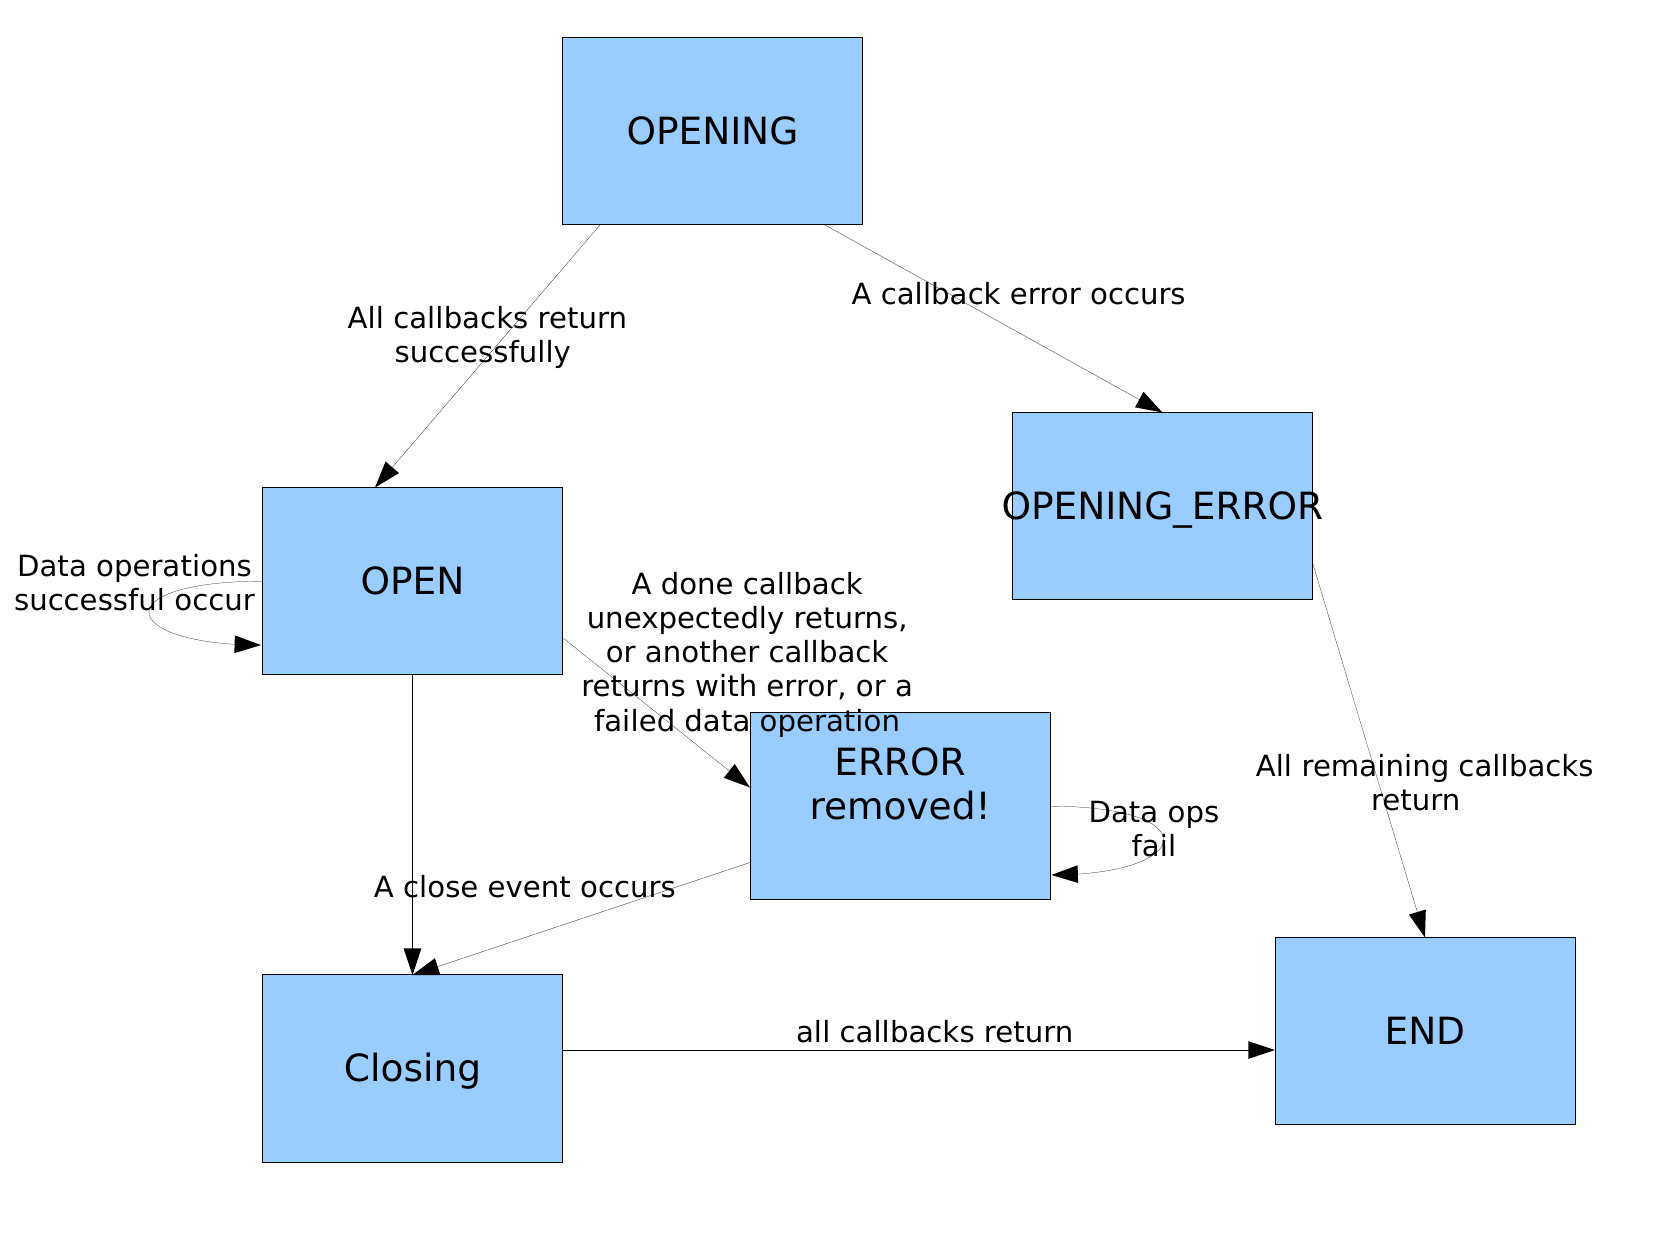

OPENING
A callback error occurs
All callbacks return successfully
OPENING_ERROR
OPEN
Data operations successful occur
A done callback unexpectedly returns, or another callback returns with error, or a failed data operation
ERROR
removed!
All remaining callbacks return
Data ops fail
A close event occurs
END
Closing
all callbacks return